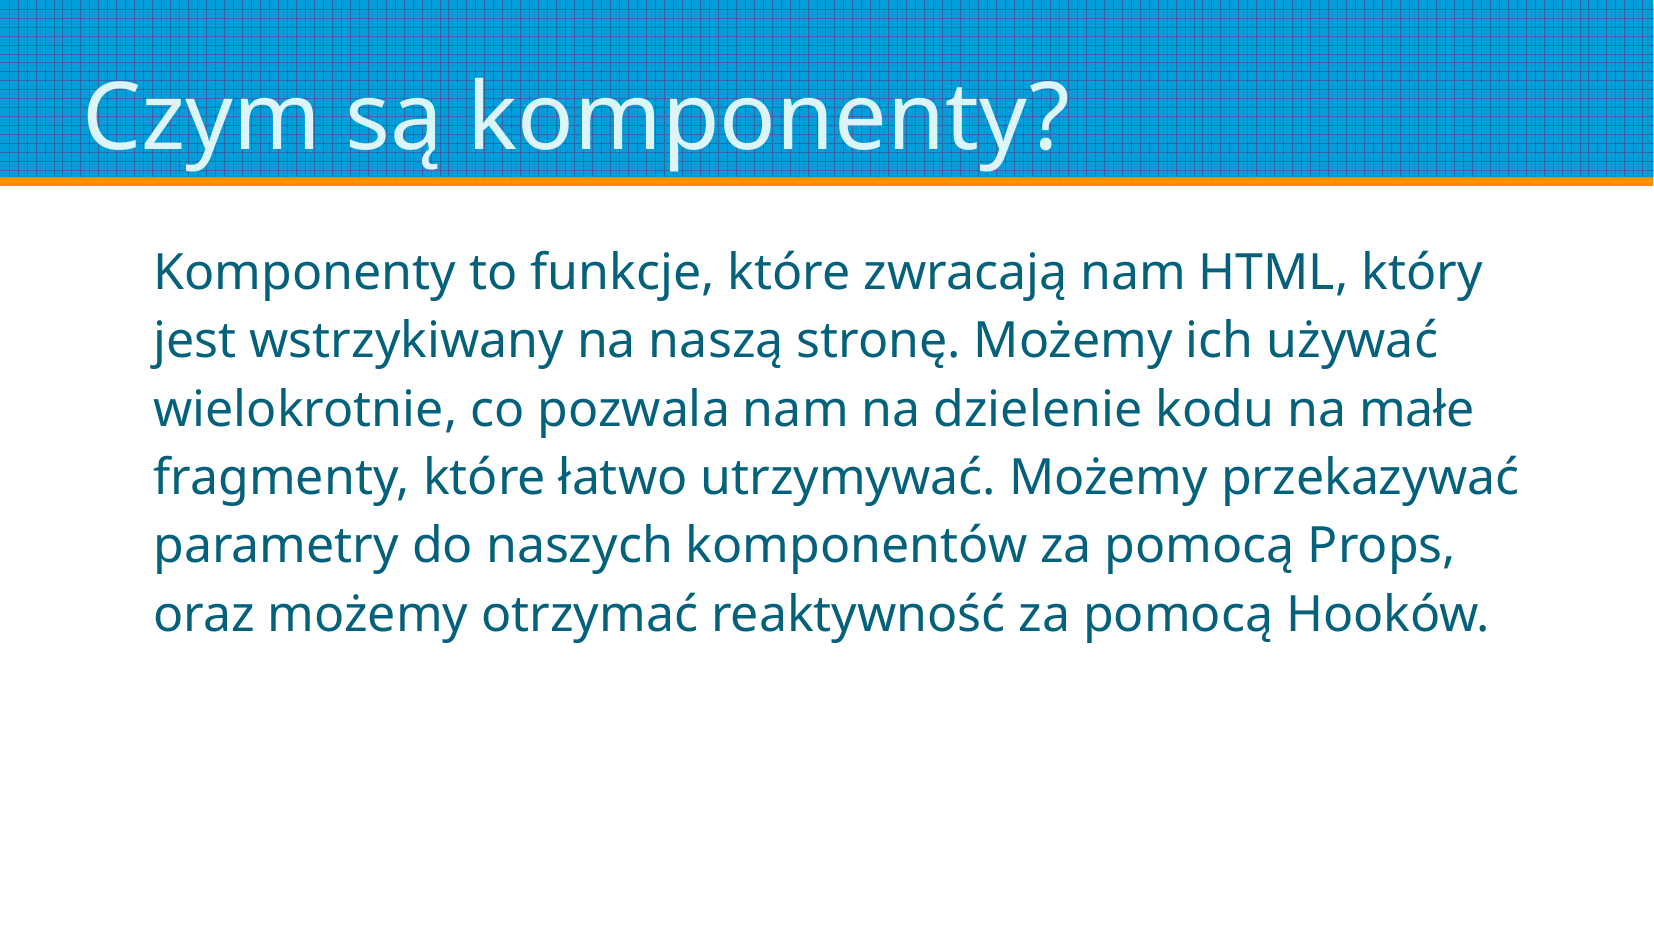

# Czym są komponenty?
Komponenty to funkcje, które zwracają nam HTML, który jest wstrzykiwany na naszą stronę. Możemy ich używać wielokrotnie, co pozwala nam na dzielenie kodu na małe fragmenty, które łatwo utrzymywać. Możemy przekazywać parametry do naszych komponentów za pomocą Props, oraz możemy otrzymać reaktywność za pomocą Hooków.